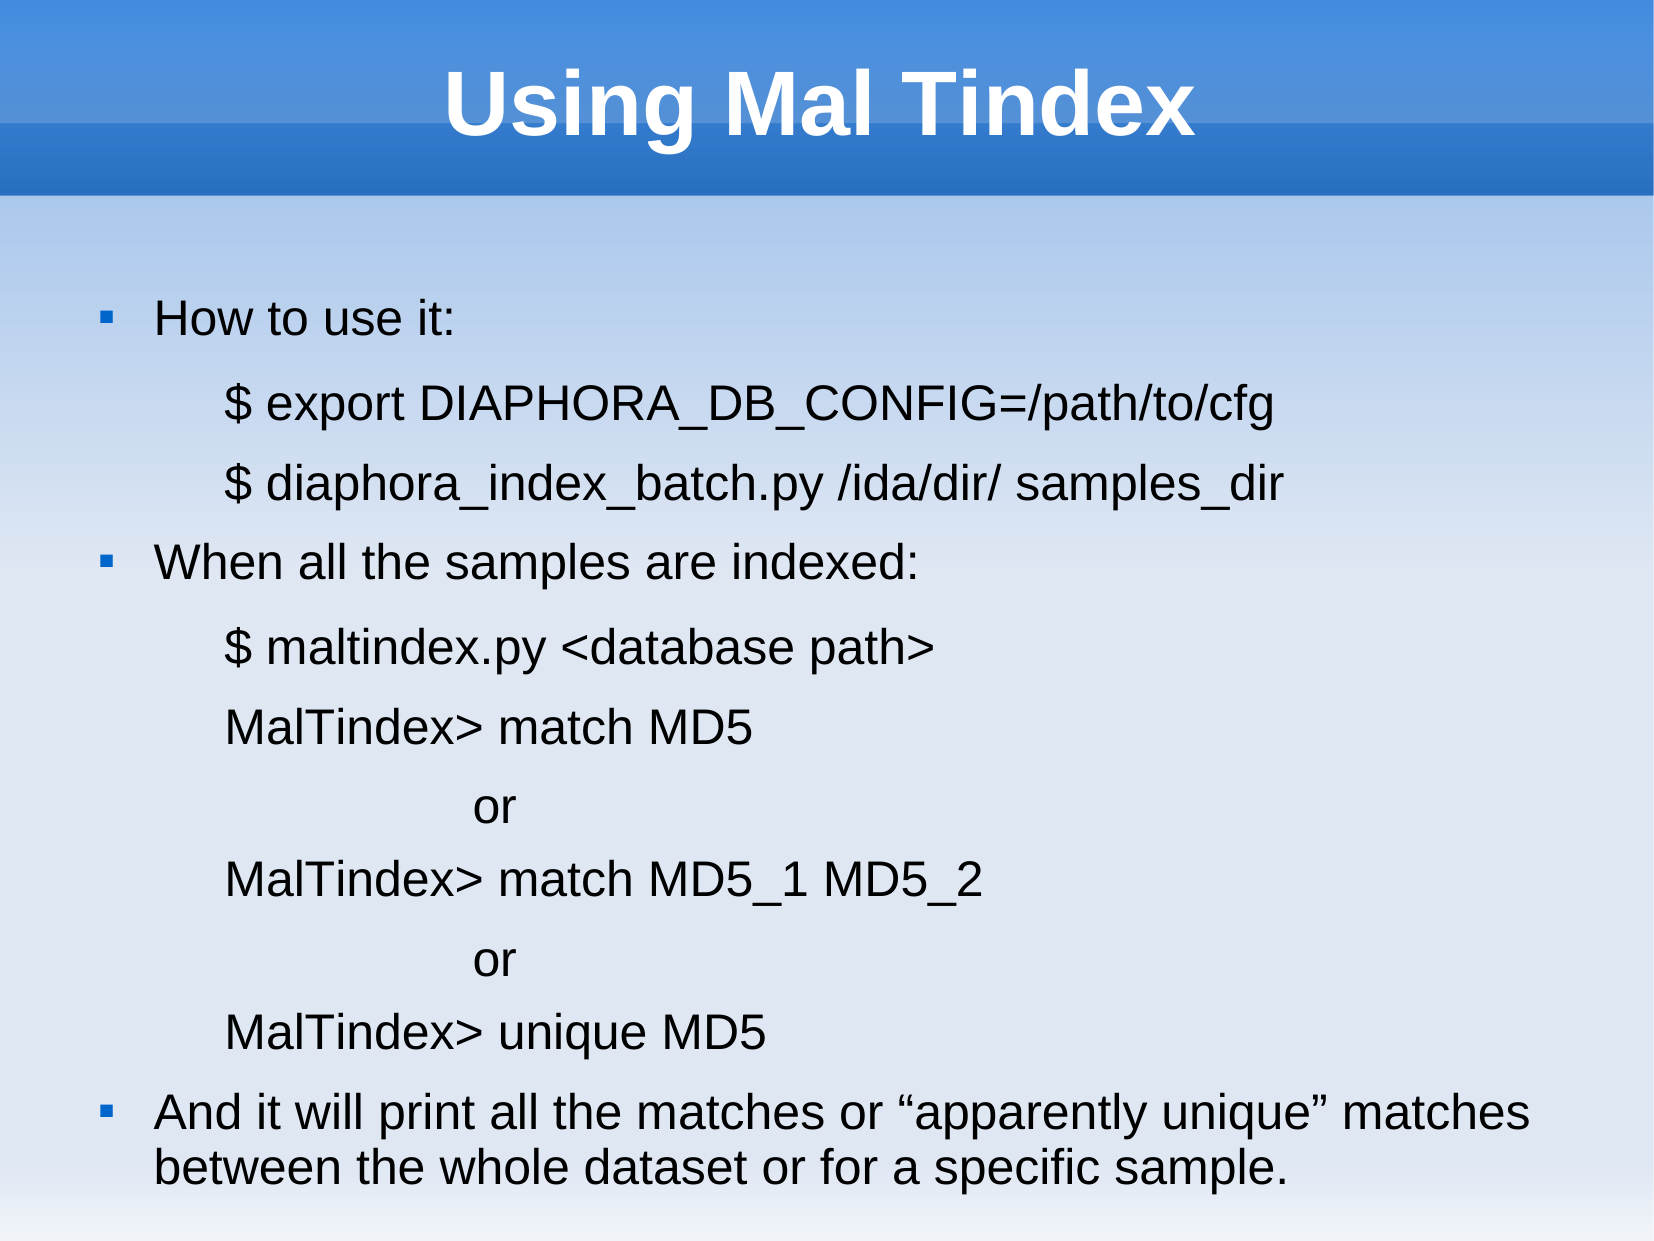

# Using Mal Tindex
How to use it:
$ export DIAPHORA_DB_CONFIG=/path/to/cfg
$ diaphora_index_batch.py /ida/dir/ samples_dir
When all the samples are indexed:
$ maltindex.py <database path>
MalTindex> match MD5
or
MalTindex> match MD5_1 MD5_2
or
MalTindex> unique MD5
And it will print all the matches or “apparently unique” matches between the whole dataset or for a specific sample.